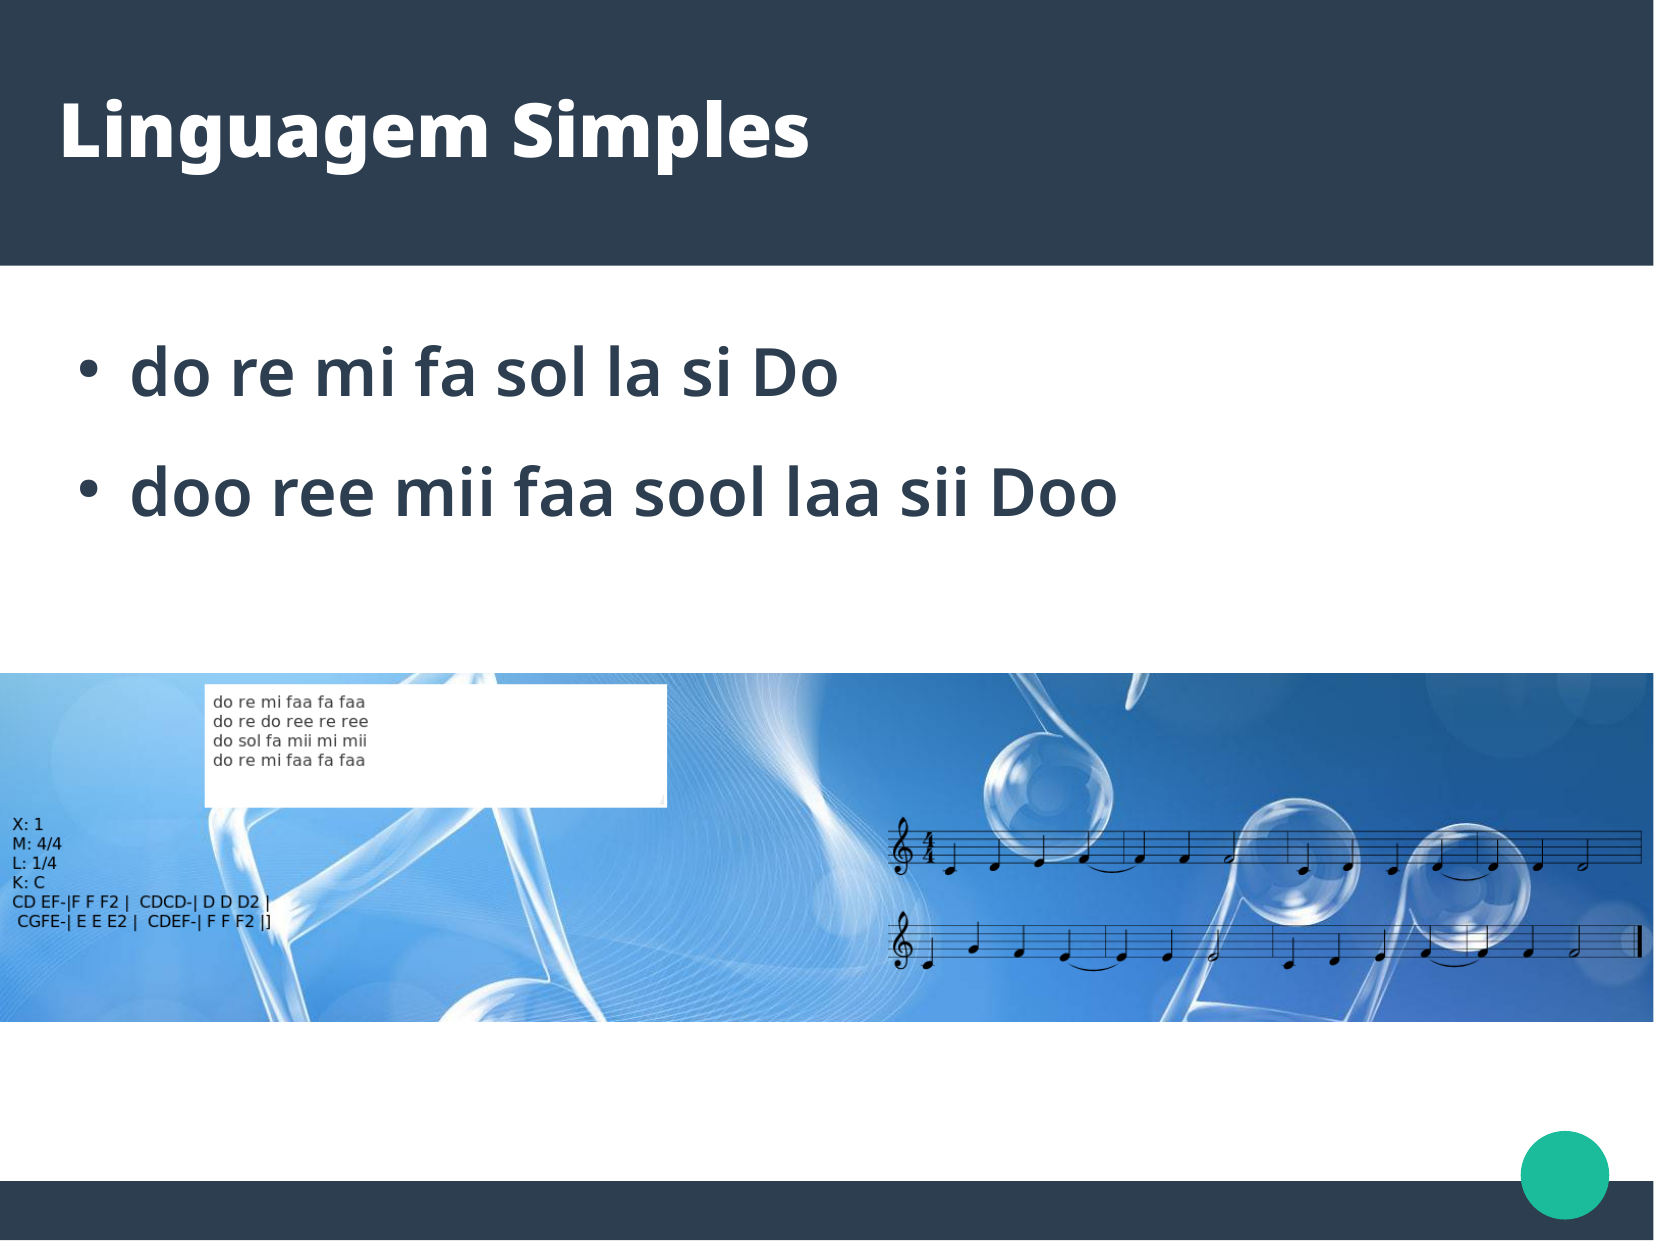

# Linguagem Simples
do re mi fa sol la si Do
doo ree mii faa sool laa sii Doo